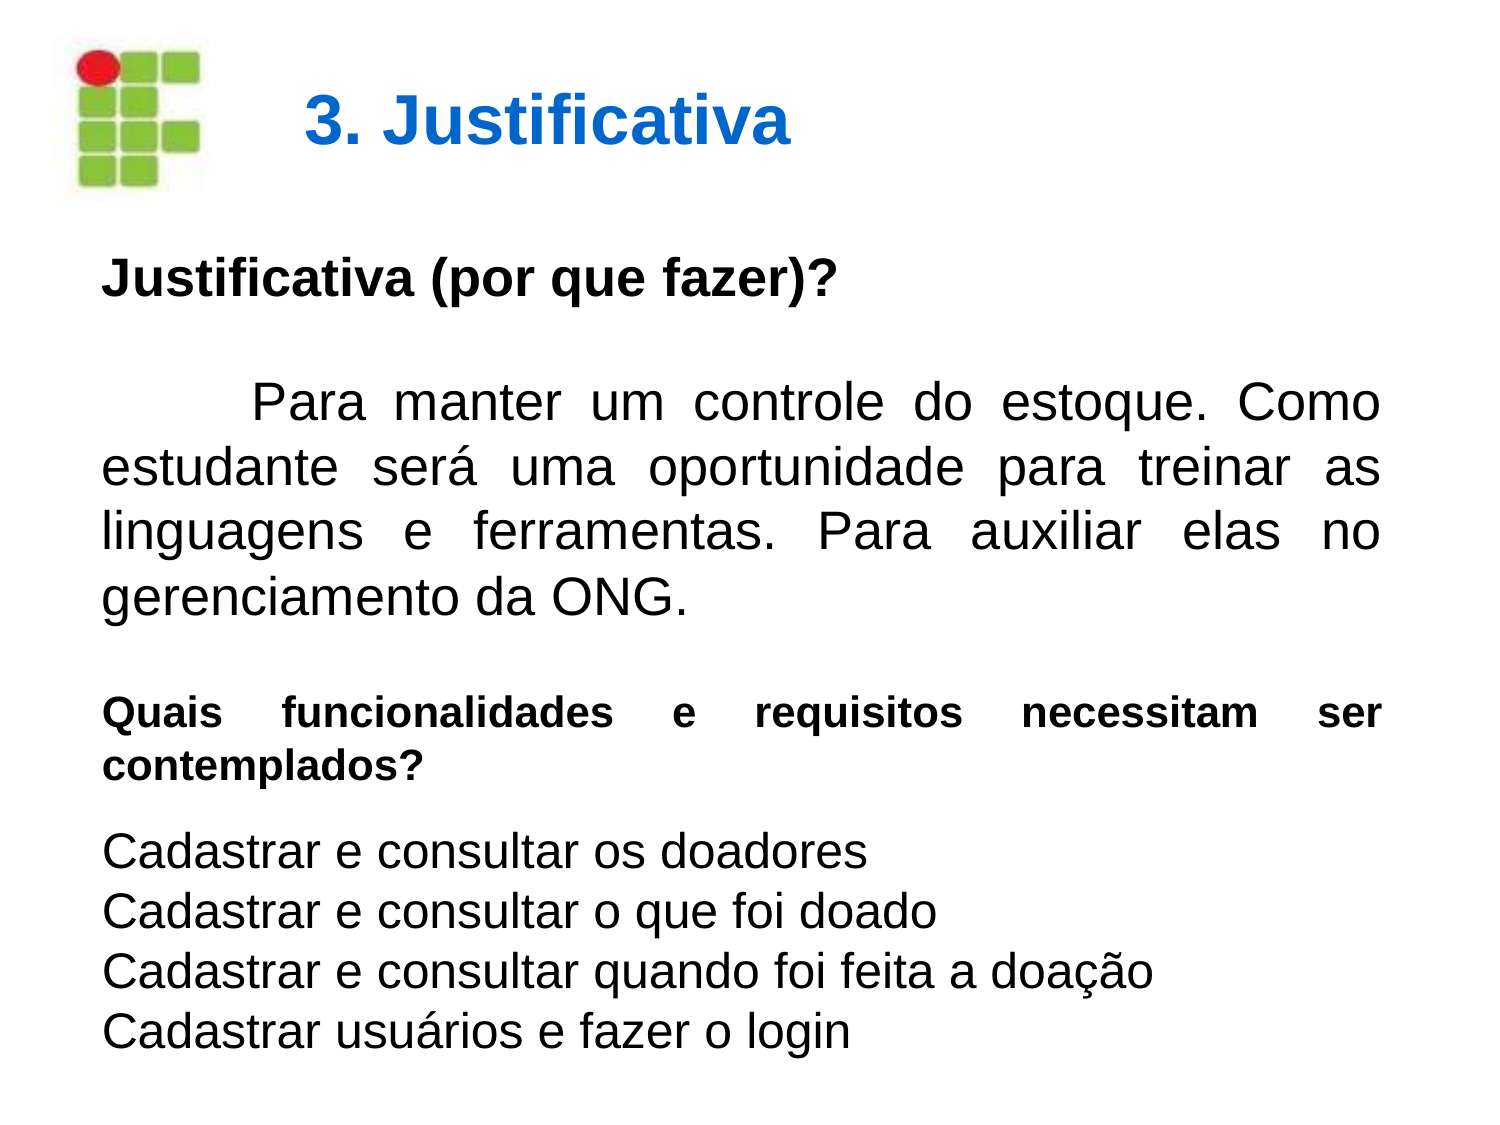

3. Justificativa
Justificativa (por que fazer)?
	Para manter um controle do estoque. Como estudante será uma oportunidade para treinar as linguagens e ferramentas. Para auxiliar elas no gerenciamento da ONG.
Quais funcionalidades e requisitos necessitam ser contemplados?
Cadastrar e consultar os doadores
Cadastrar e consultar o que foi doado
Cadastrar e consultar quando foi feita a doação
Cadastrar usuários e fazer o login